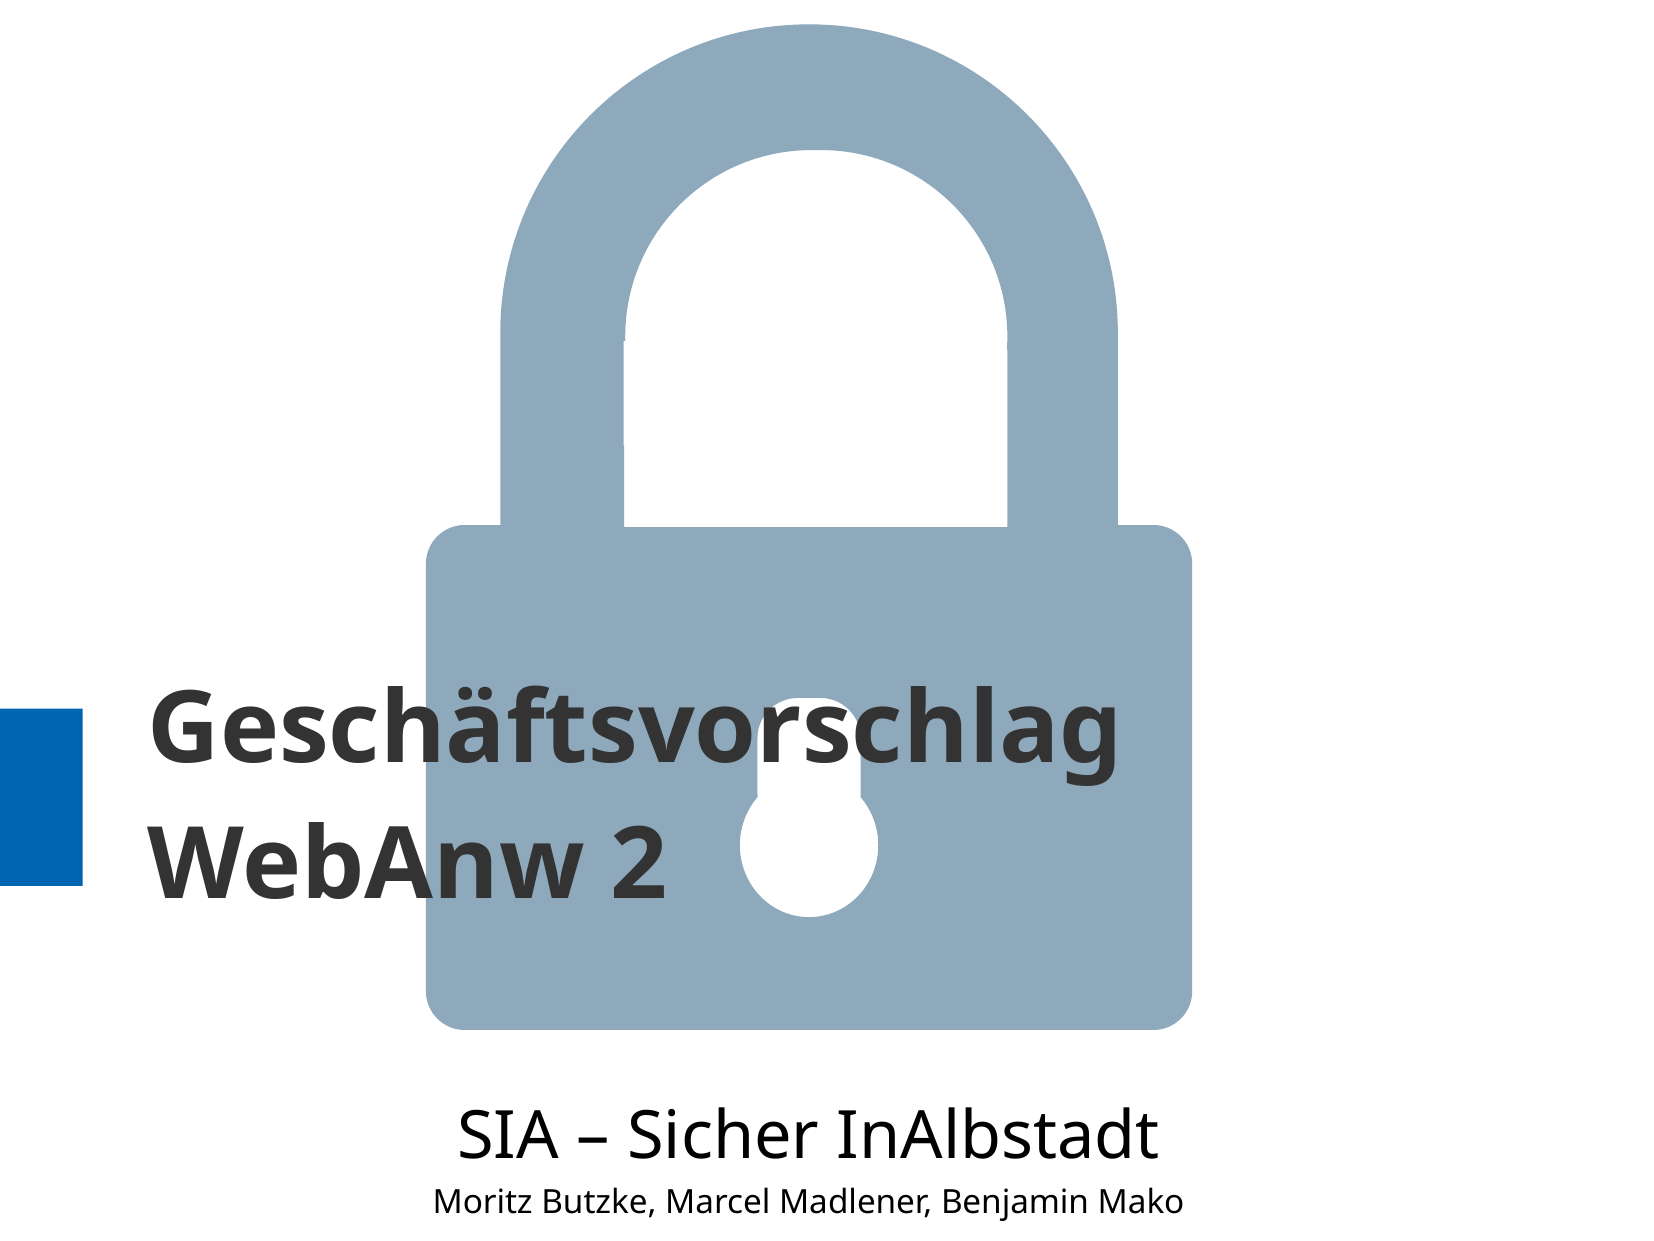

# Geschäftsvorschlag WebAnw 2
SIA – Sicher InAlbstadt
Moritz Butzke, Marcel Madlener, Benjamin Mako